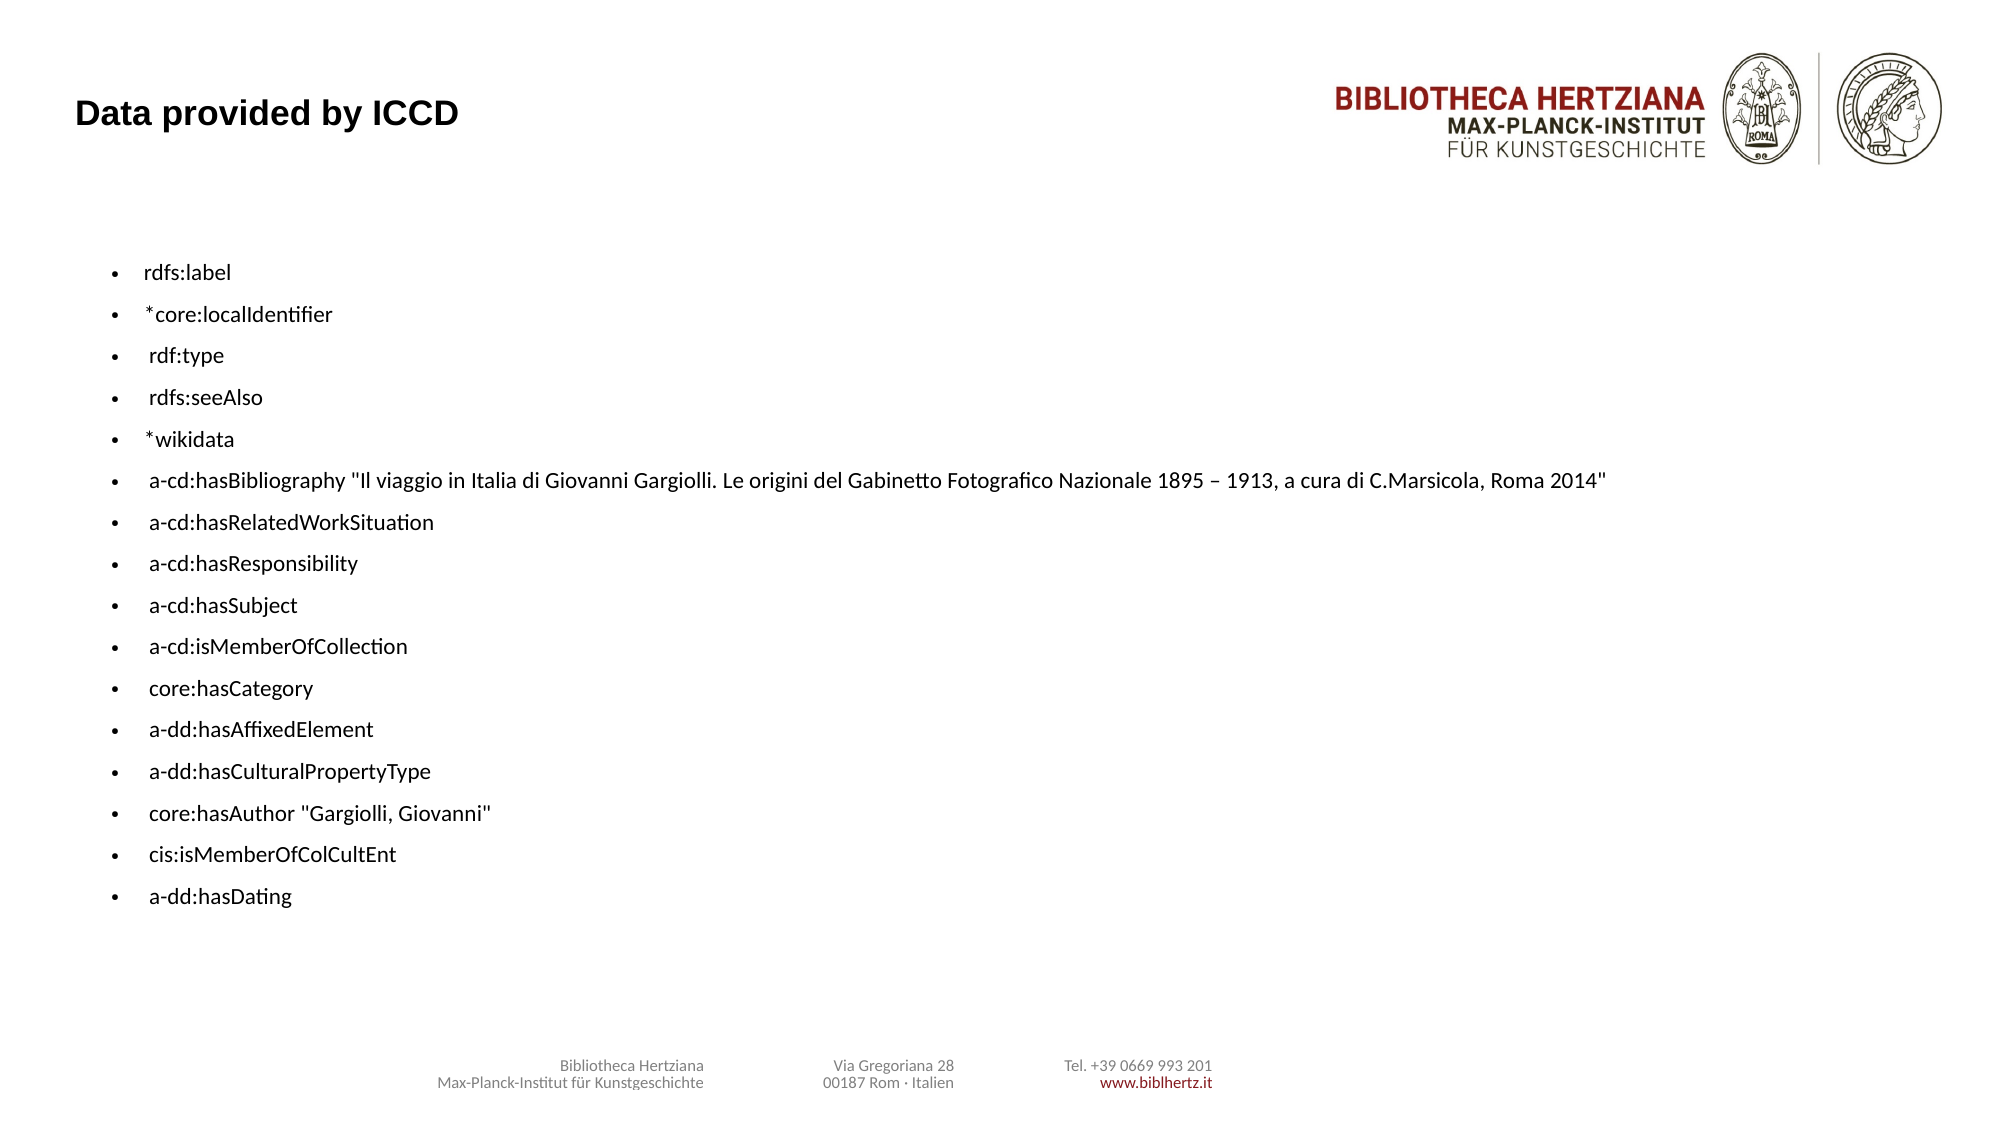

# Data provided by ICCD
rdfs:label
*core:localIdentifier
 rdf:type
 rdfs:seeAlso
*wikidata
 a-cd:hasBibliography "Il viaggio in Italia di Giovanni Gargiolli. Le origini del Gabinetto Fotografico Nazionale 1895 – 1913, a cura di C.Marsicola, Roma 2014"
 a-cd:hasRelatedWorkSituation
 a-cd:hasResponsibility
 a-cd:hasSubject
 a-cd:isMemberOfCollection
 core:hasCategory
 a-dd:hasAffixedElement
 a-dd:hasCulturalPropertyType
 core:hasAuthor "Gargiolli, Giovanni"
 cis:isMemberOfColCultEnt
 a-dd:hasDating